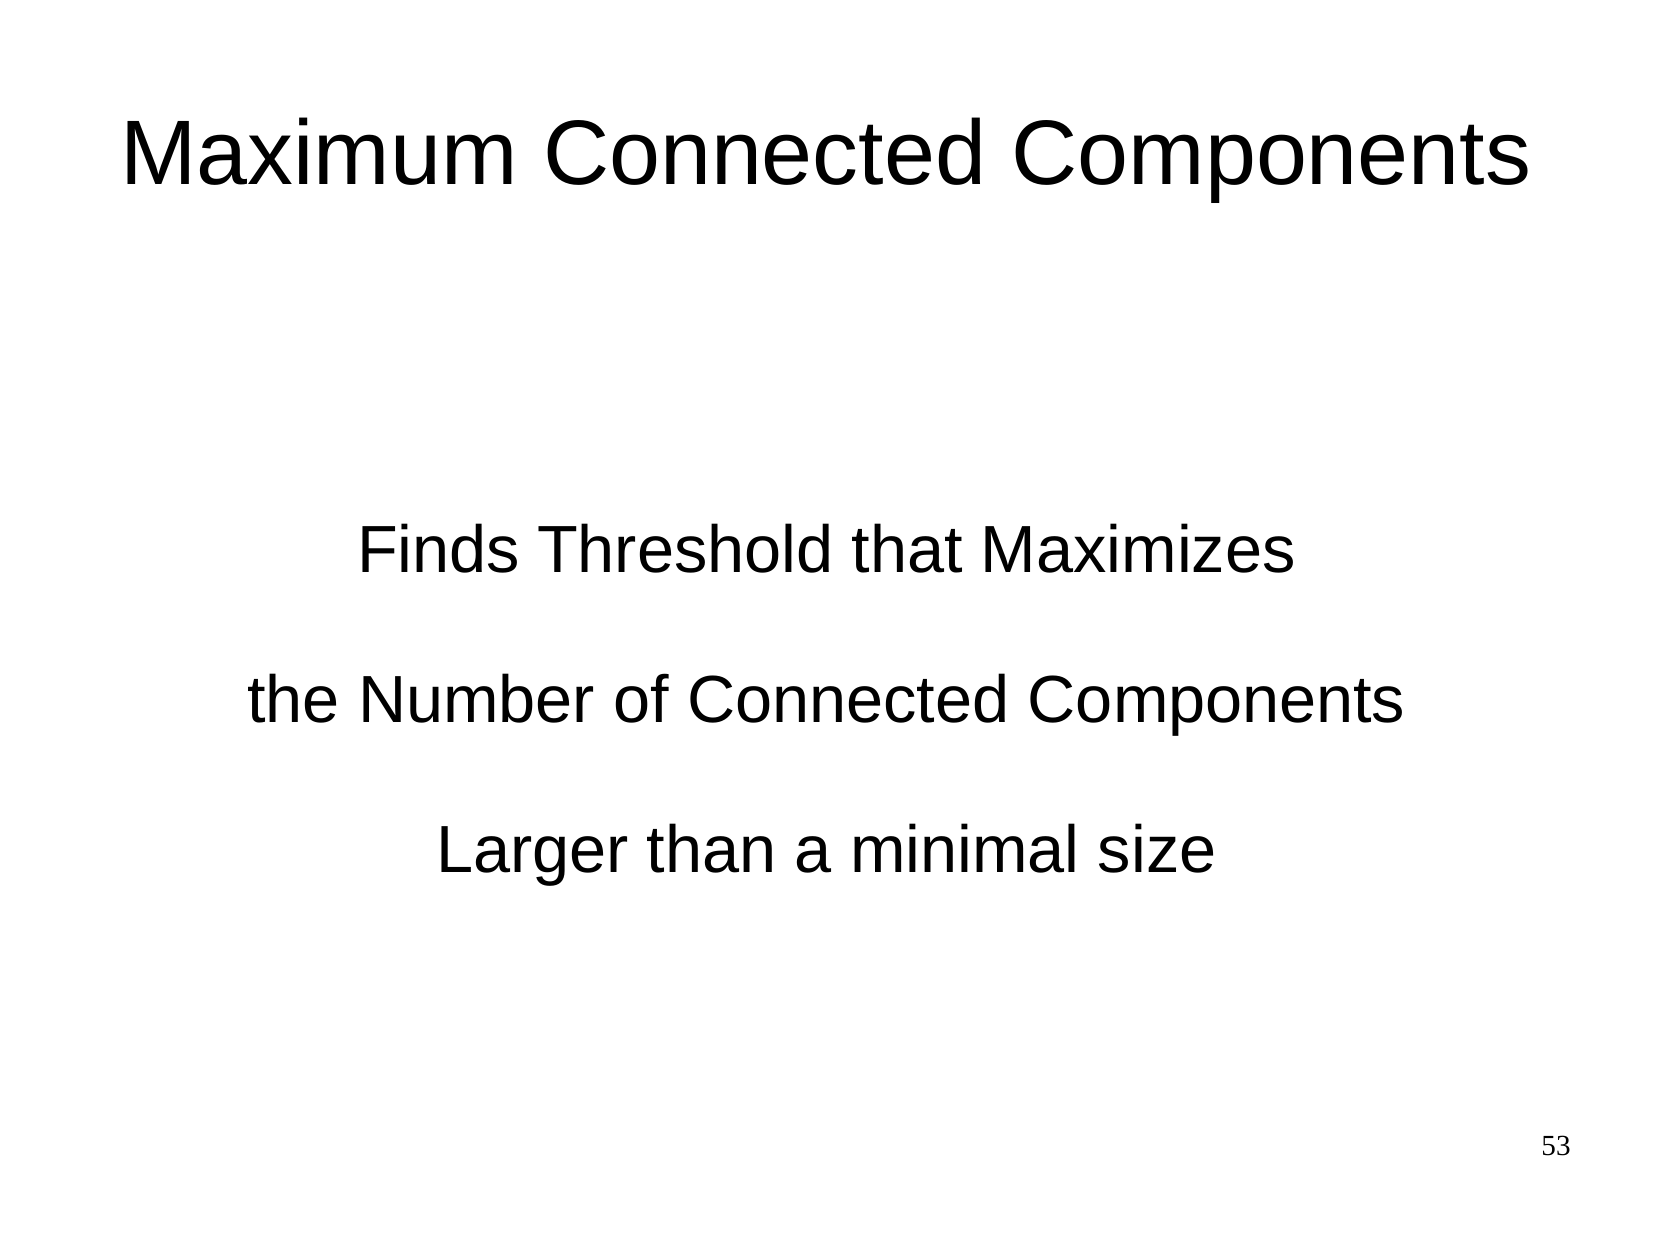

# Maximum Connected Components
Finds Threshold that Maximizes
the Number of Connected Components
Larger than a minimal size
53